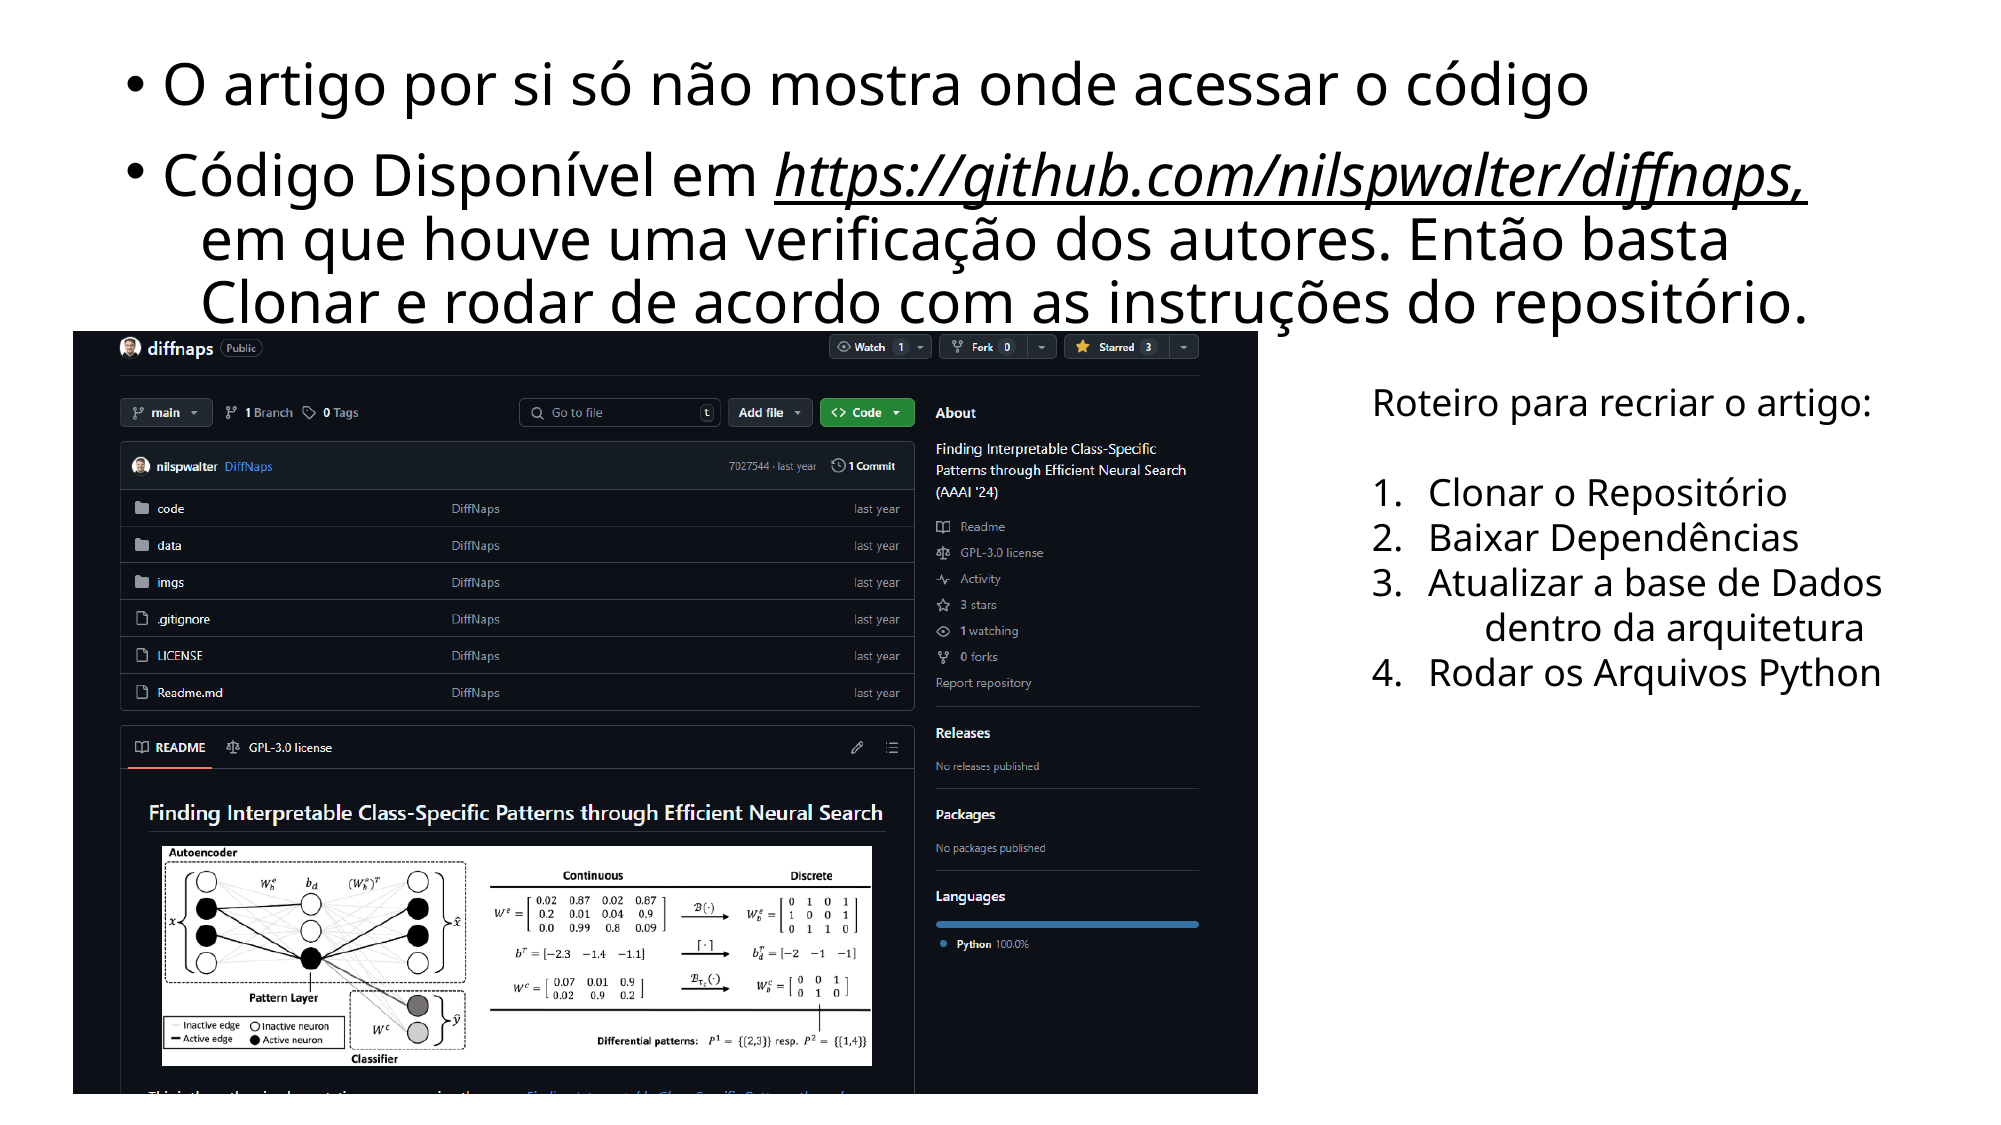

O artigo por si só não mostra onde acessar o código
Código Disponível em https://github.com/nilspwalter/diffnaps, em que houve uma verificação dos autores. Então basta Clonar e rodar de acordo com as instruções do repositório.
Roteiro para recriar o artigo:
Clonar o Repositório
Baixar Dependências
Atualizar a base de Dados dentro da arquitetura
Rodar os Arquivos Python